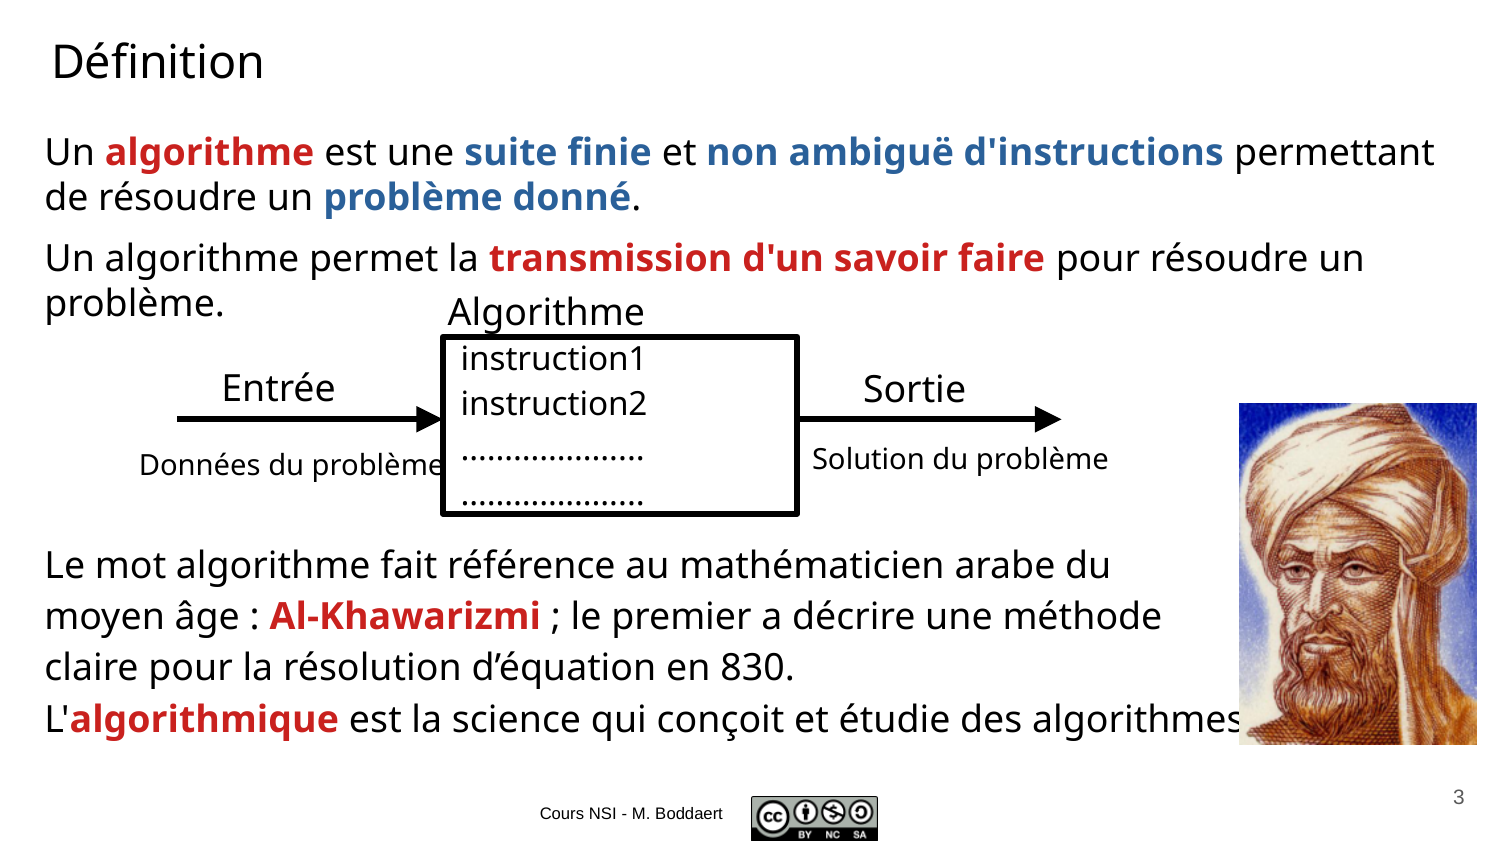

# Définition
Un algorithme est une suite finie et non ambiguë d'instructions permettant de résoudre un problème donné.
Un algorithme permet la transmission d'un savoir faire pour résoudre un problème.
Algorithme
instruction1
instruction2
………………...
………………...
Entrée
Sortie
Solution du problème
Données du problème
Le mot algorithme fait référence au mathématicien arabe du moyen âge : Al-Khawarizmi ; le premier a décrire une méthode claire pour la résolution d’équation en 830.
L'algorithmique est la science qui conçoit et étudie des algorithmes.